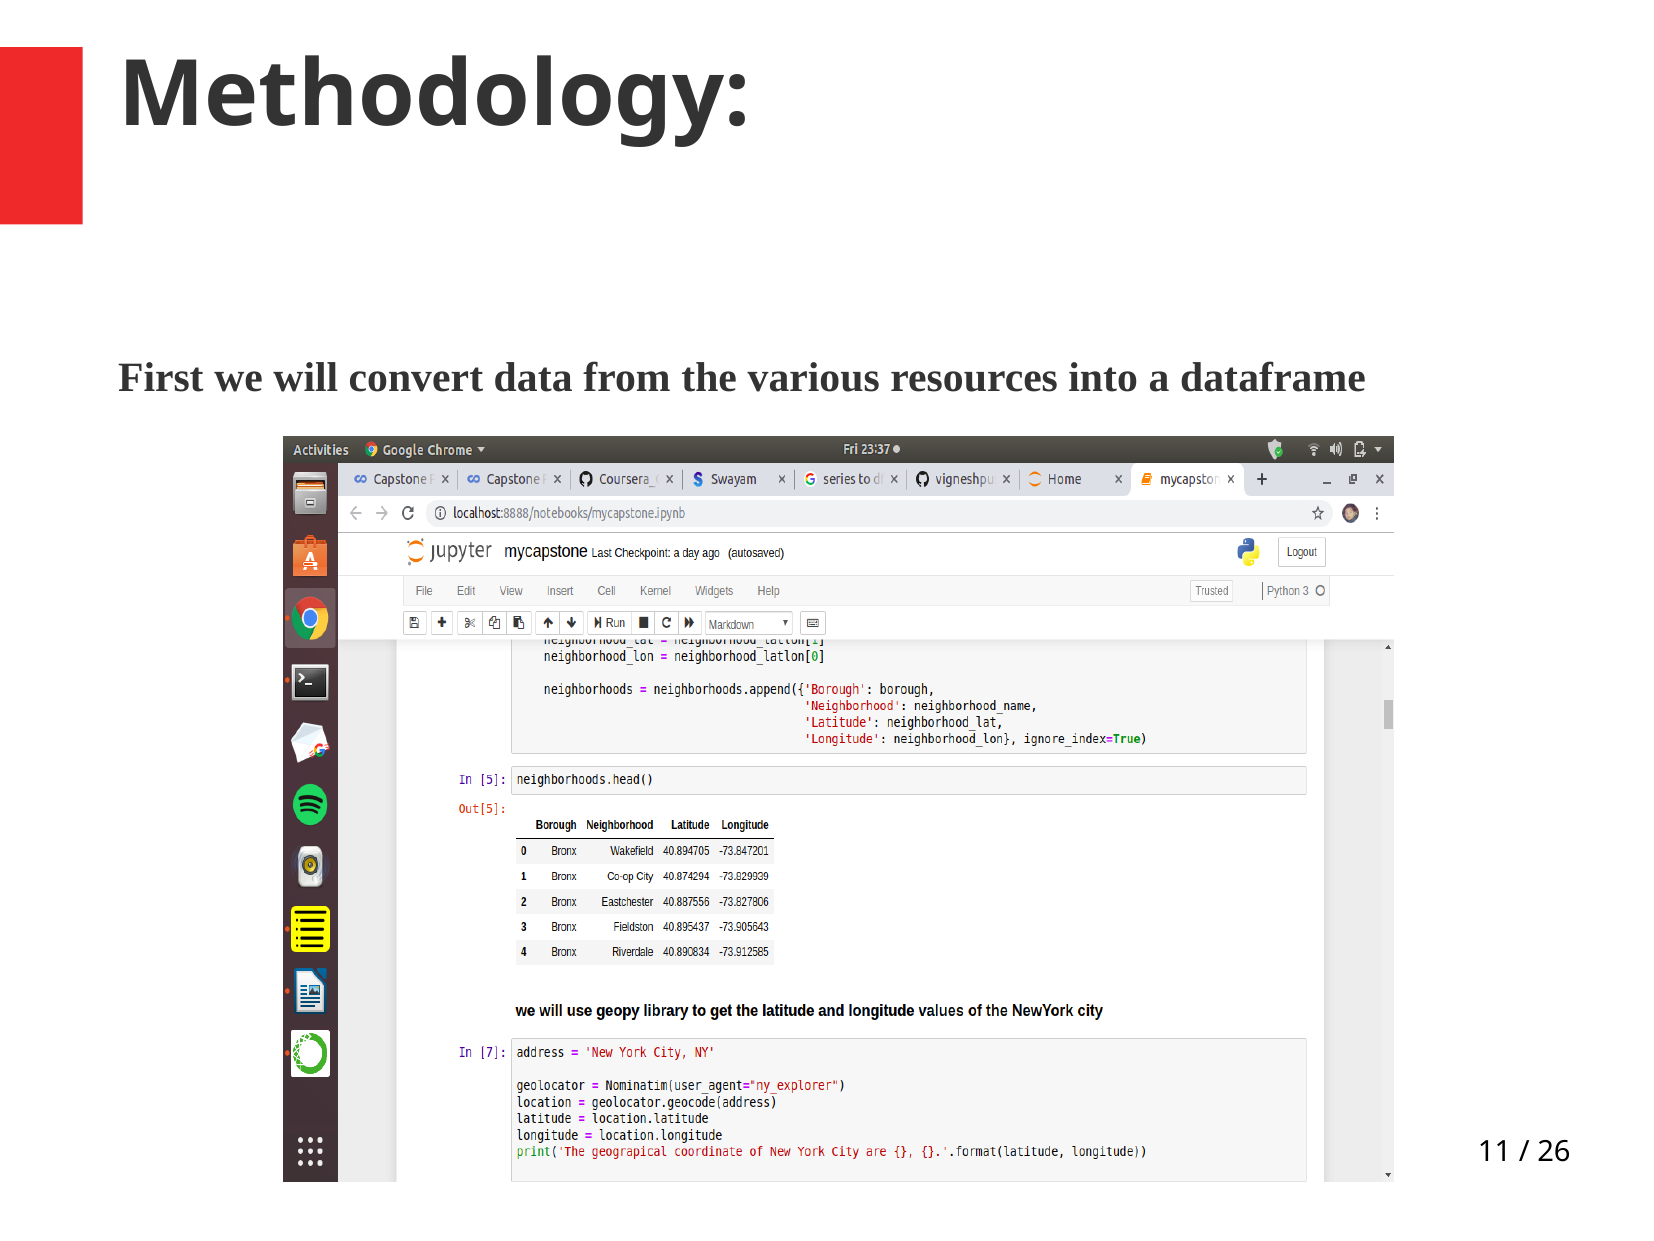

# Methodology:
First we will convert data from the various resources into a dataframe
11